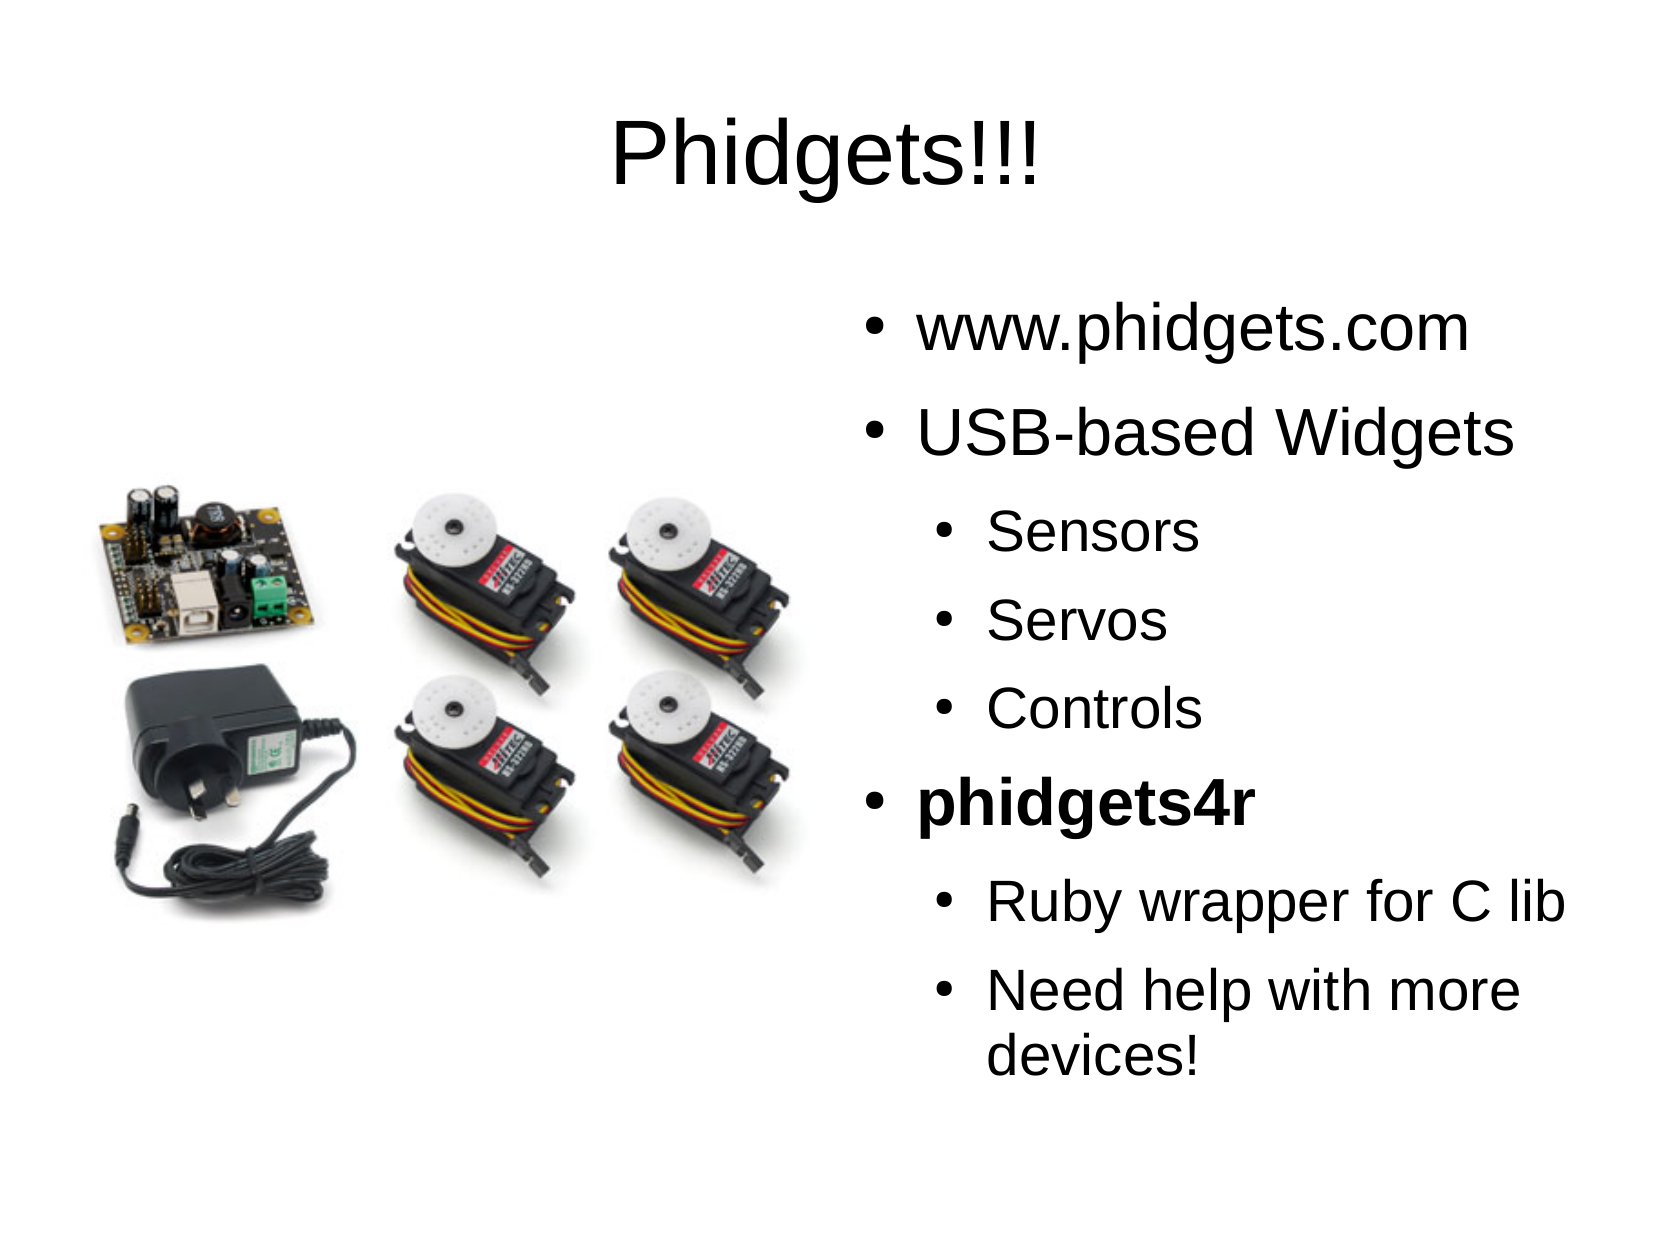

# Phidgets!!!
www.phidgets.com
USB-based Widgets
Sensors
Servos
Controls
phidgets4r
Ruby wrapper for C lib
Need help with more devices!